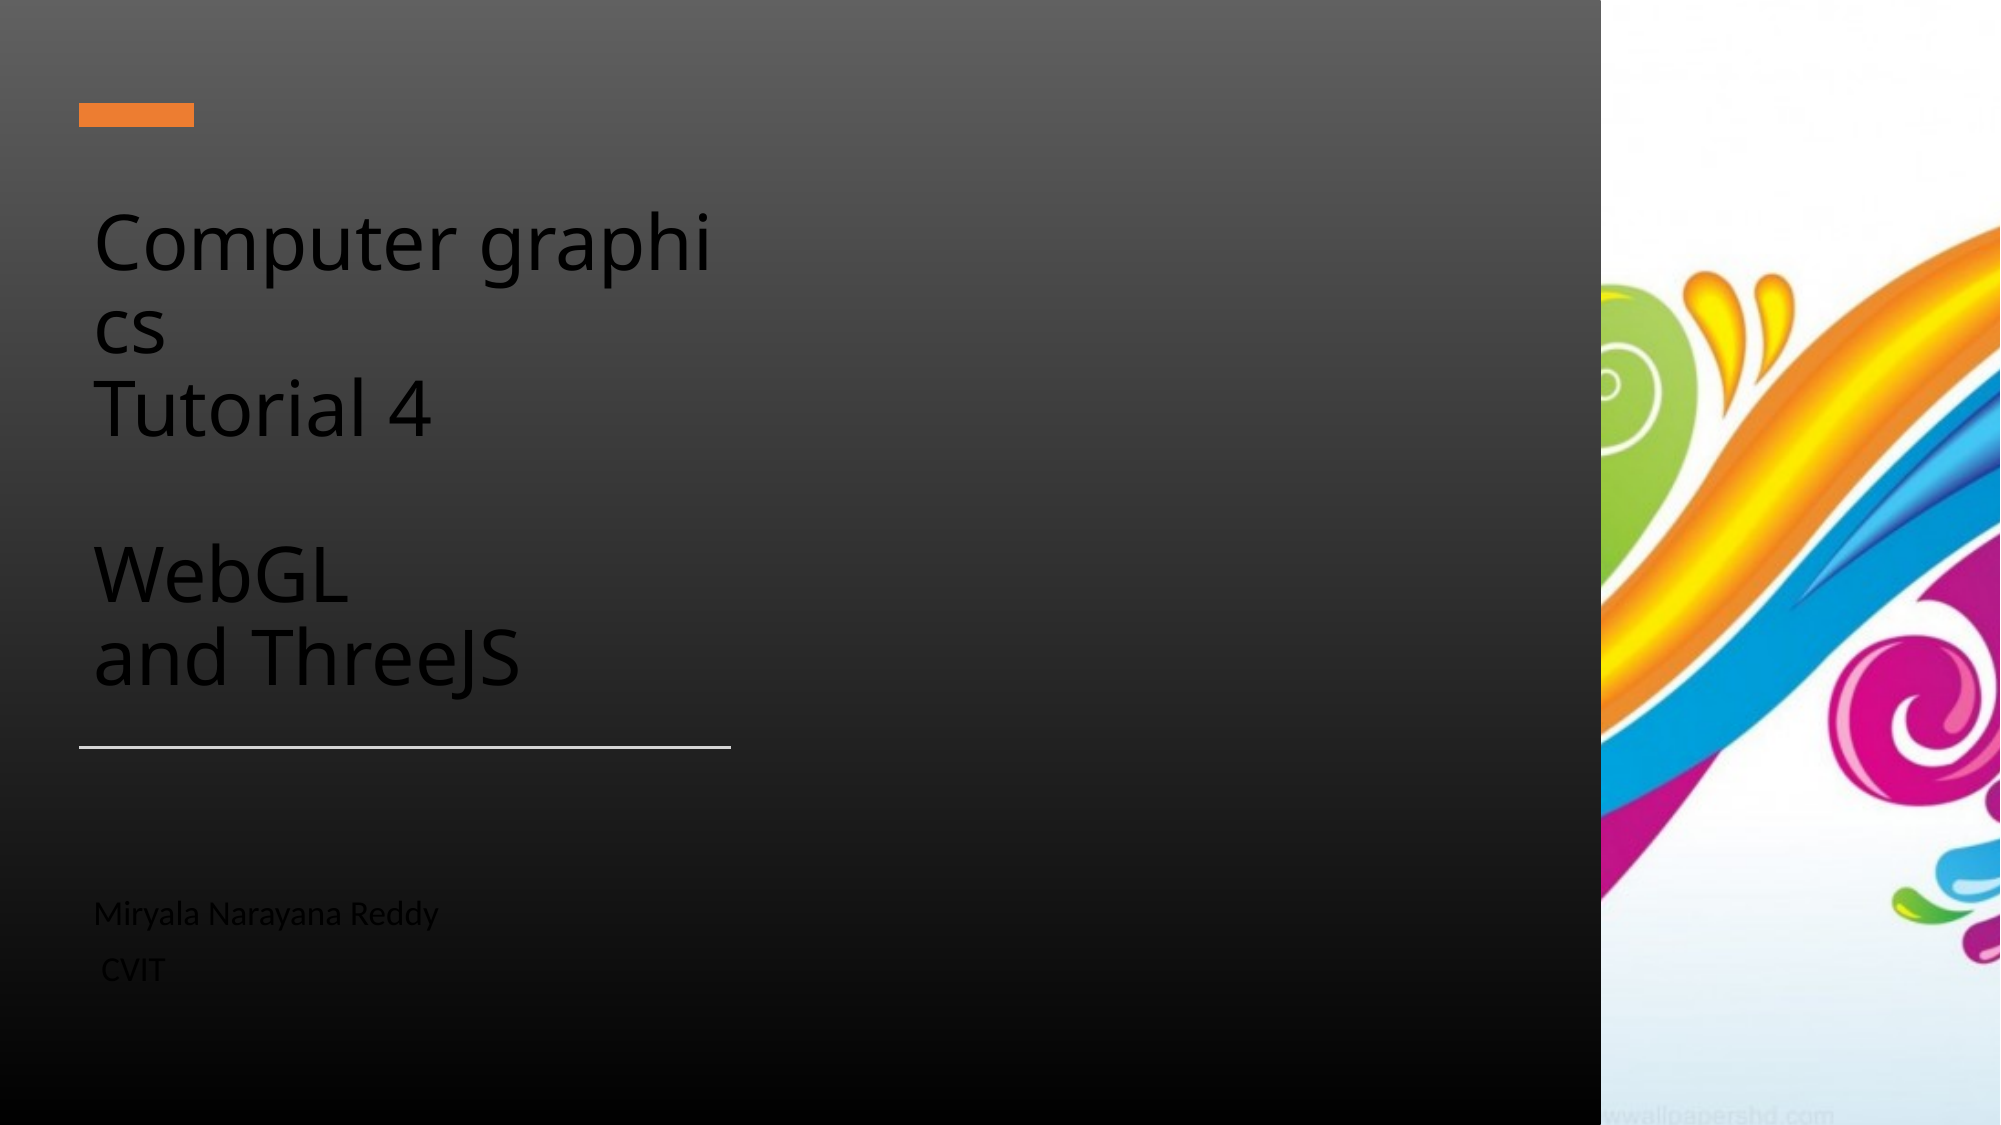

# Computer graphics  Tutorial 4 WebGL and ThreeJS
Miryala Narayana Reddy
 CVIT